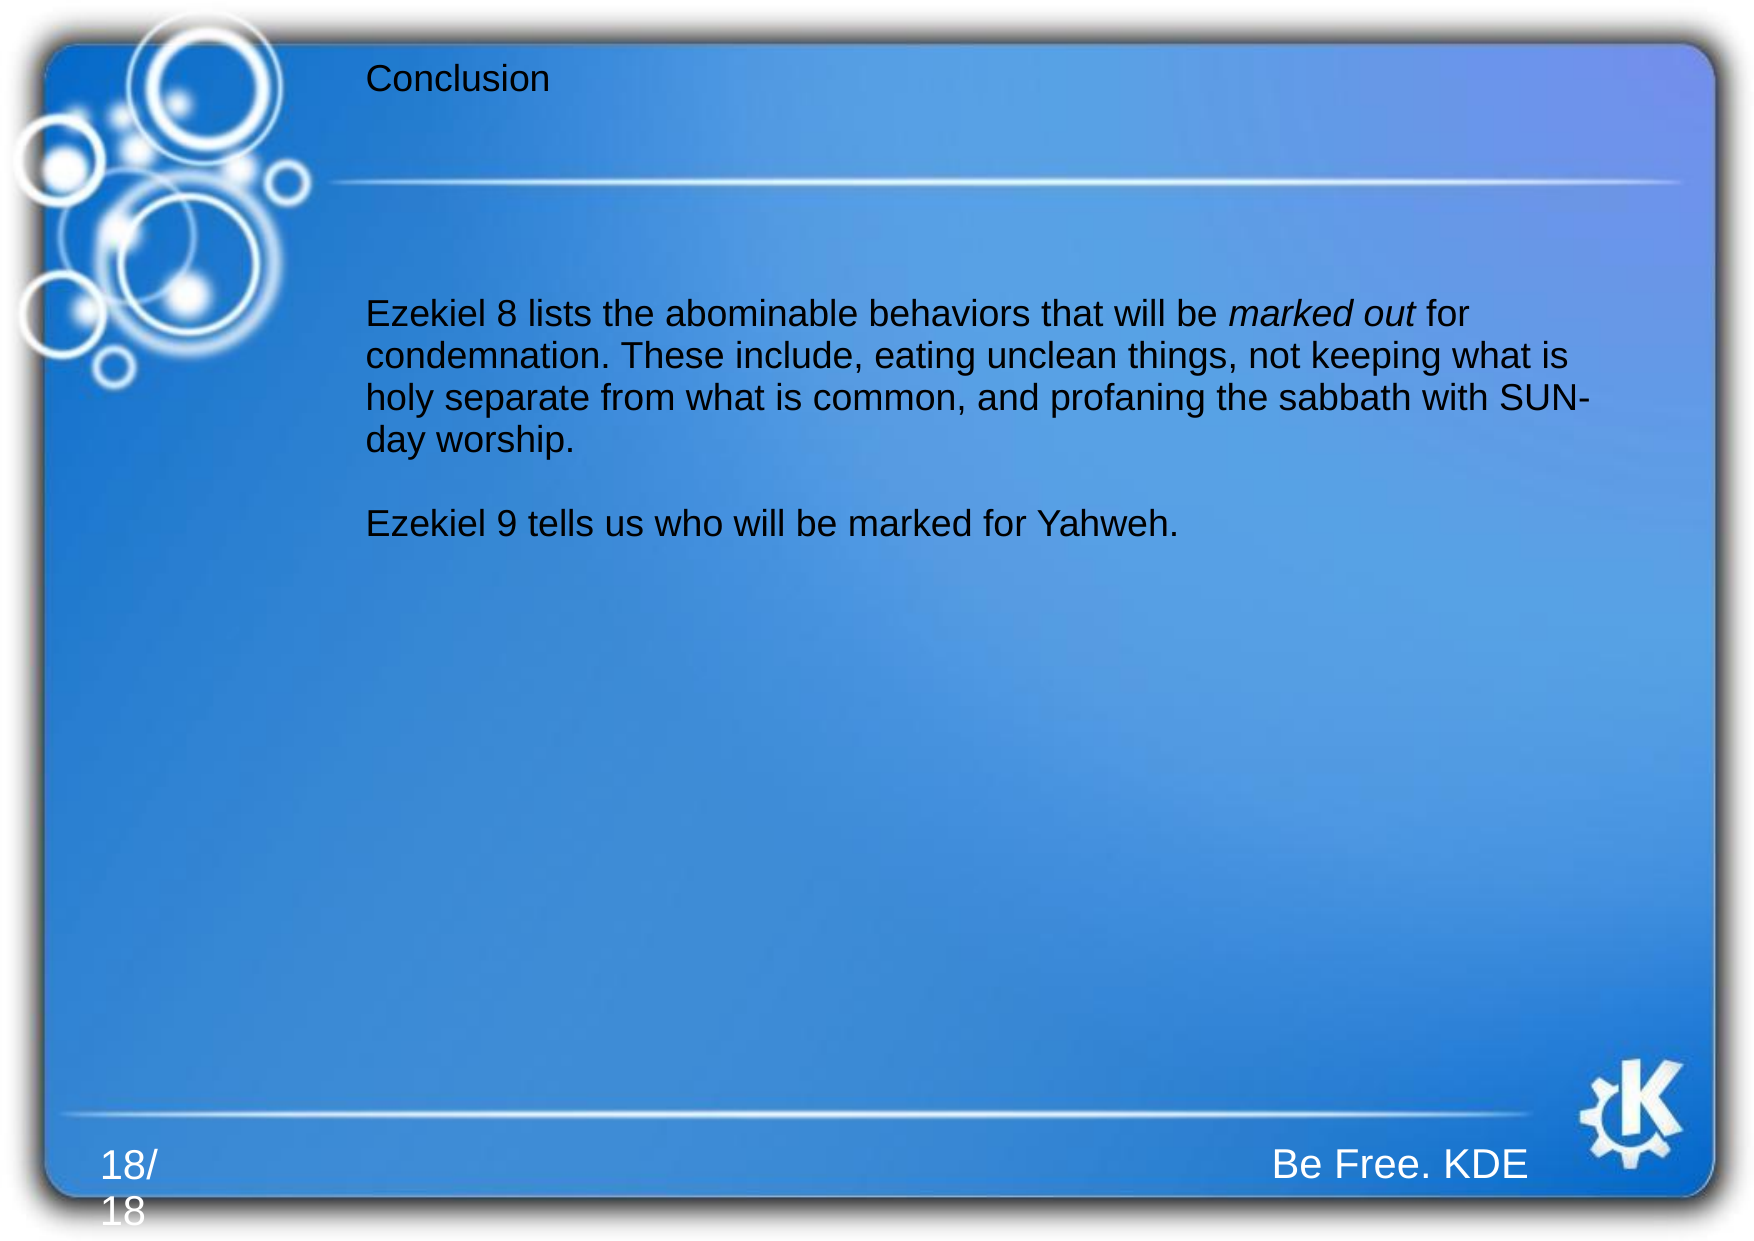

Conclusion
Ezekiel 8 lists the abominable behaviors that will be marked out for condemnation. These include, eating unclean things, not keeping what is holy separate from what is common, and profaning the sabbath with SUN-day worship.
Ezekiel 9 tells us who will be marked for Yahweh.